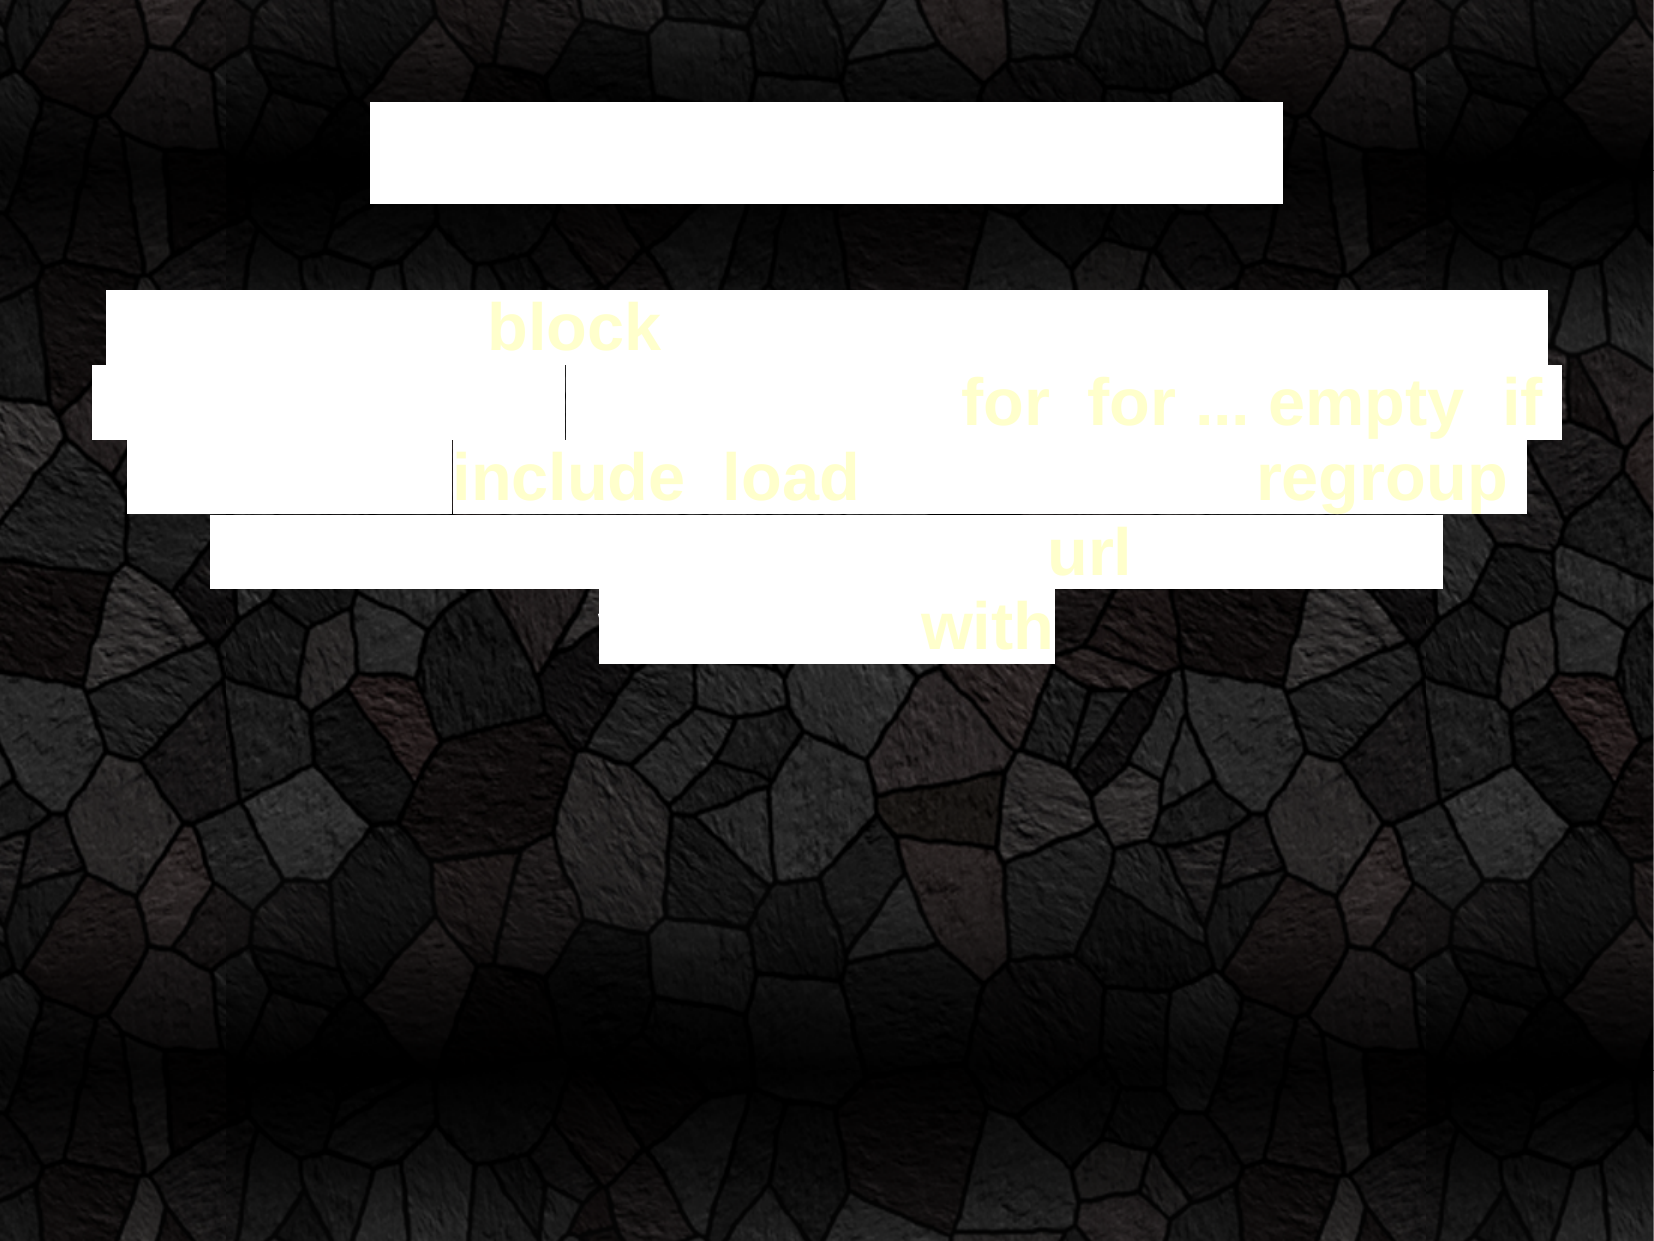

# Etiquetas (Django 1.8)
autoescape, block, comment, csrf_token, cycle, debug, extends, filter, firstof, for, for ... empty, if, ifchanged, include, load, lorem, now, regroup, spaceless, ssi, templatetag, url, verbatim, widthratio, with